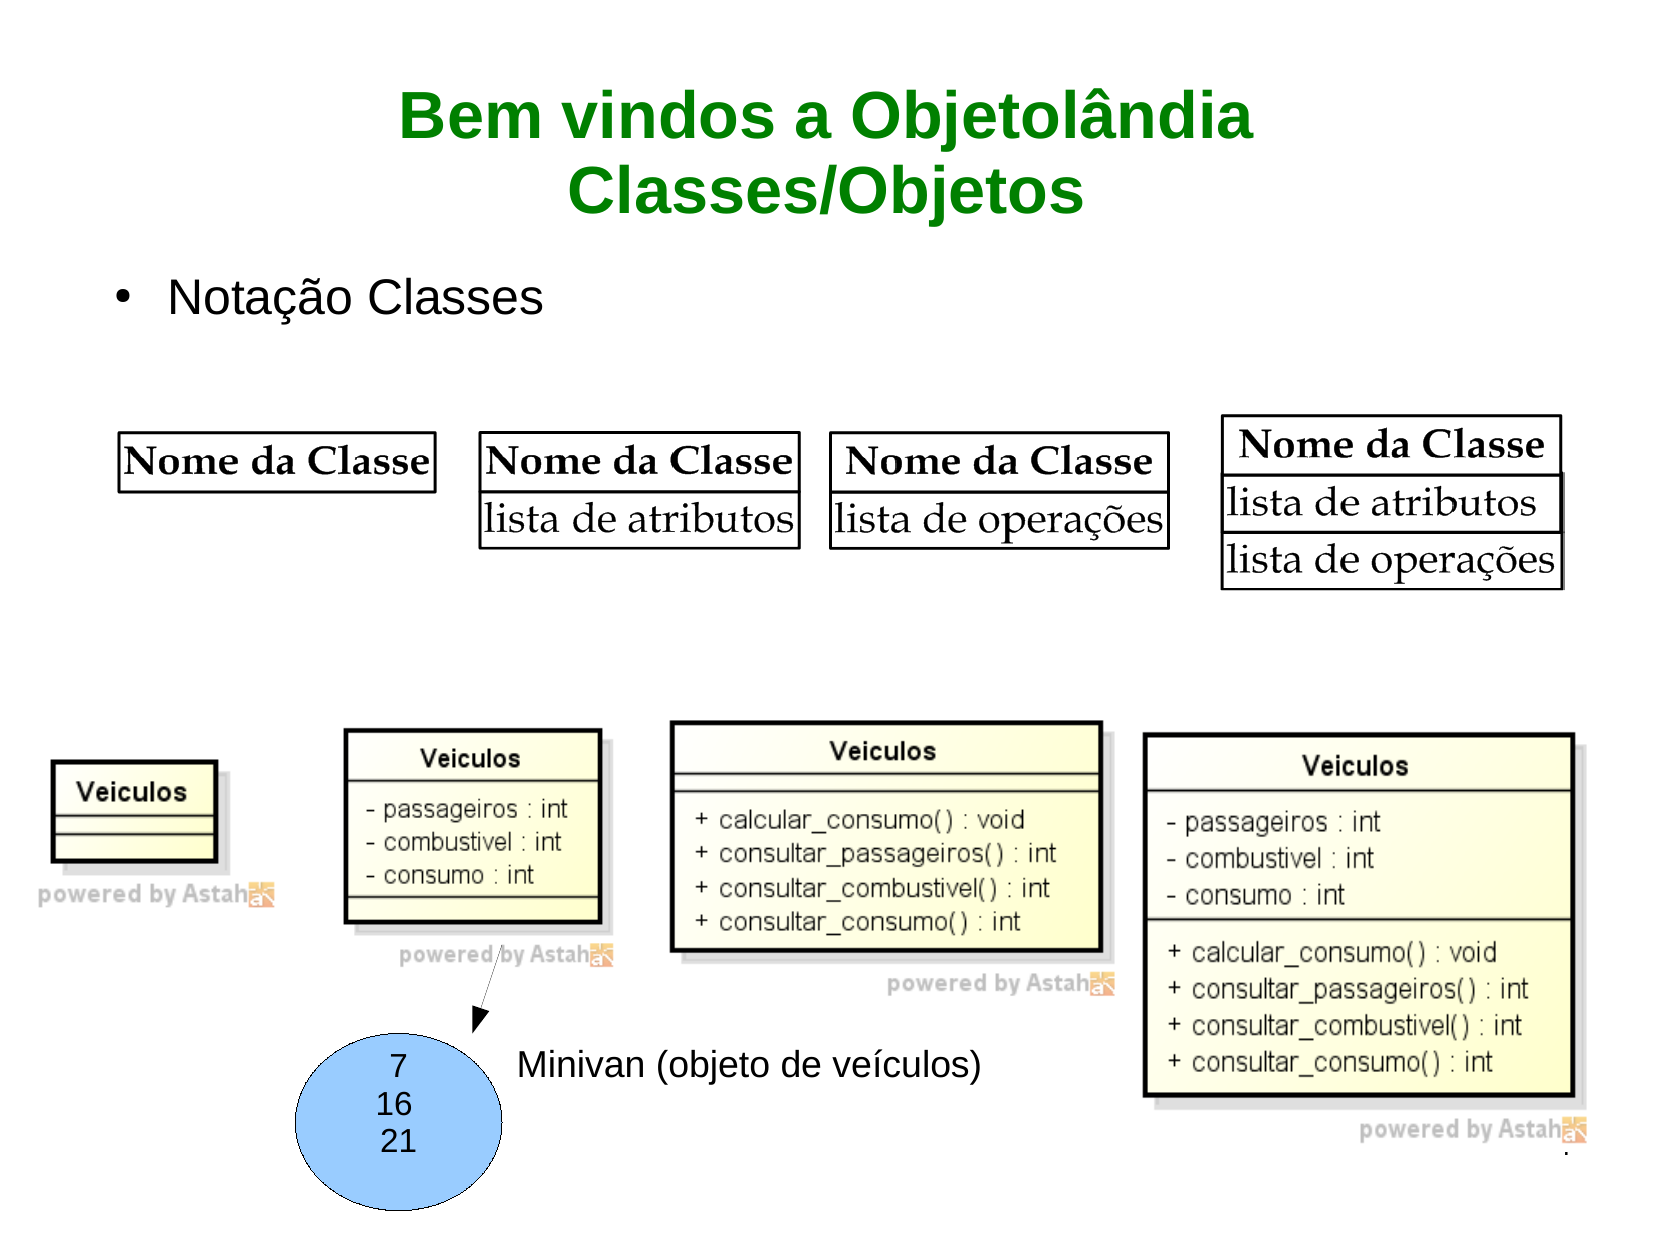

# Bem vindos a Objetolândia Classes/Objetos
Notação Classes
7
16
21
Minivan (objeto de veículos)
4